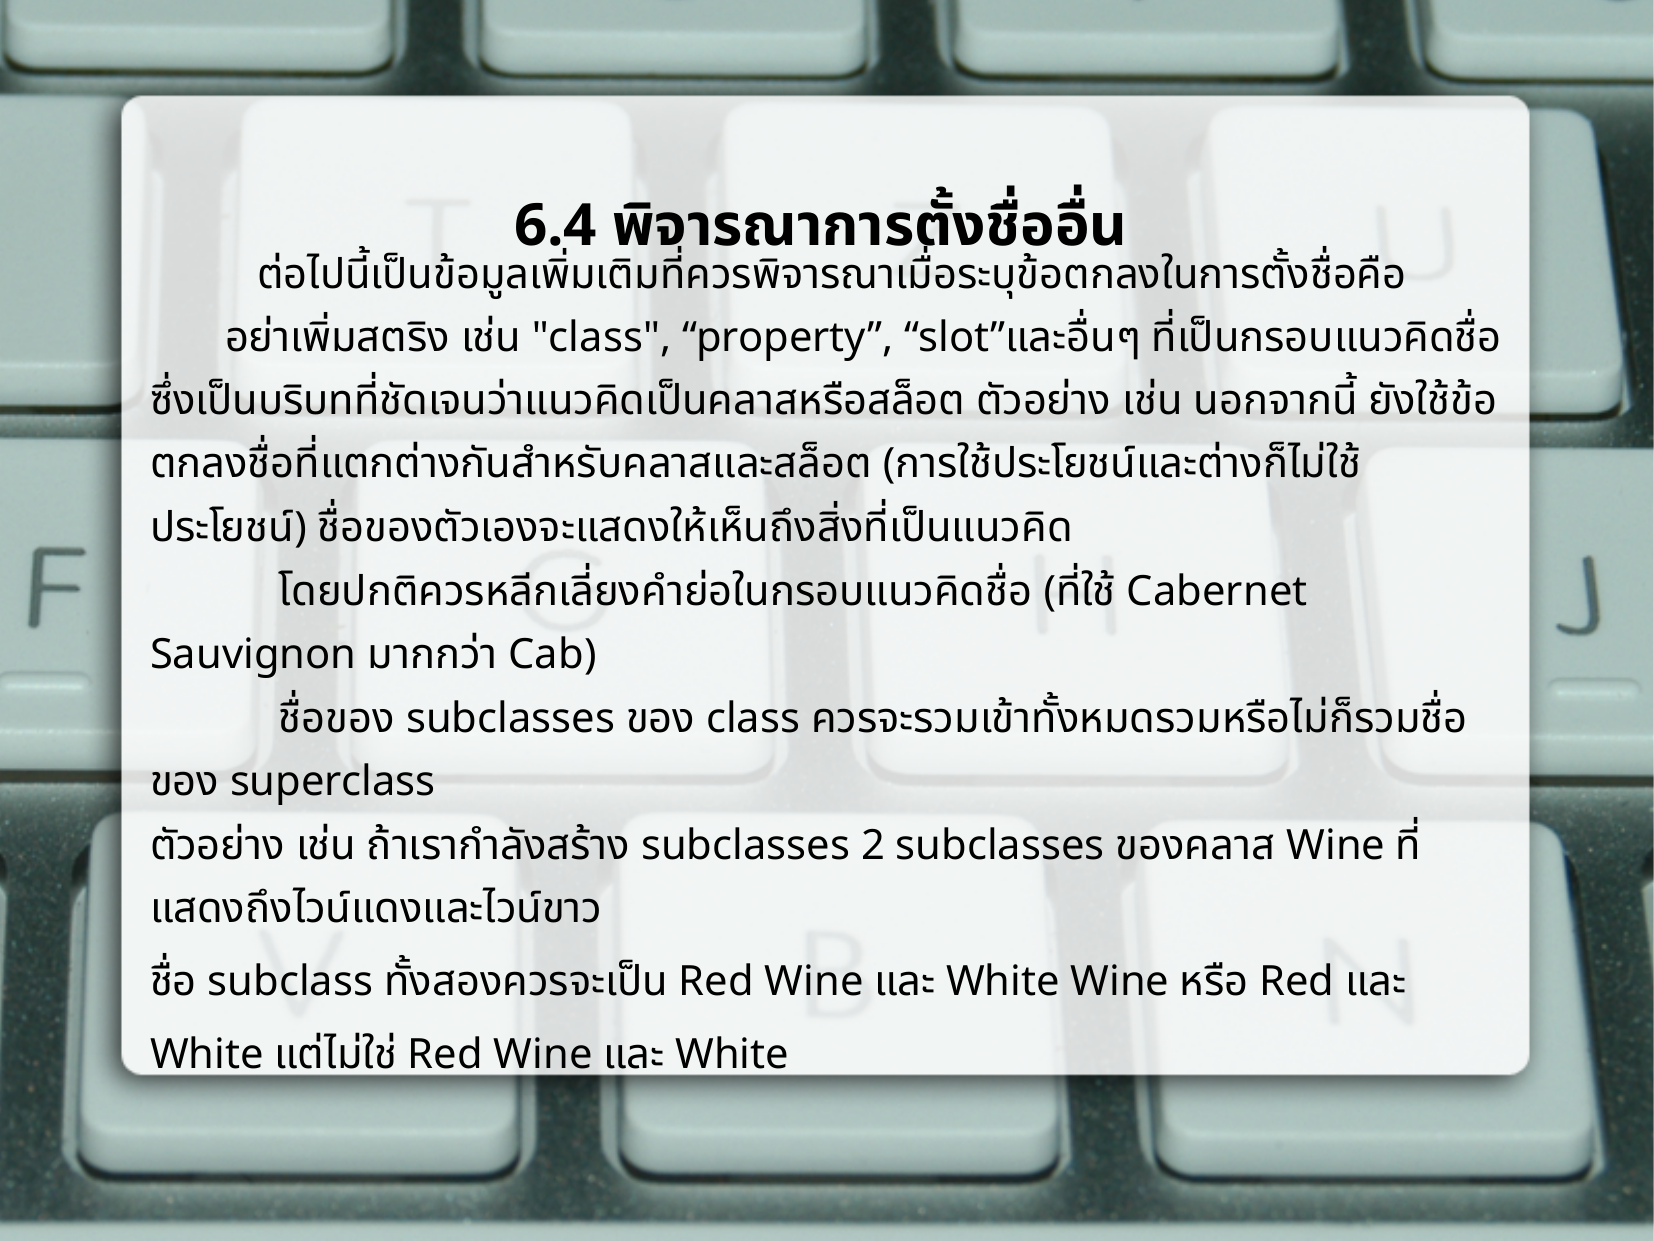

# 6.4 พิจารณาการตั้งชื่ออื่น
 ต่อไปนี้เป็นข้อมูลเพิ่มเติมที่ควรพิจารณาเมื่อระบุข้อตกลงในการตั้งชื่อคือ
อย่าเพิ่มสตริง เช่น "class", “property”, “slot”และอื่นๆ ที่เป็นกรอบแนวคิดชื่อ ซึ่งเป็นบริบทที่ชัดเจนว่าแนวคิดเป็นคลาสหรือสล็อต ตัวอย่าง เช่น นอกจากนี้ ยังใช้ข้อตกลงชื่อที่แตกต่างกันสำหรับคลาสและสล็อต (การใช้ประโยชน์และต่างก็ไม่ใช้ประโยชน์) ชื่อของตัวเองจะแสดงให้เห็นถึงสิ่งที่เป็นแนวคิด
 โดยปกติควรหลีกเลี่ยงคำย่อในกรอบแนวคิดชื่อ (ที่ใช้ Cabernet Sauvignon มากกว่า Cab)
 ชื่อของ subclasses ของ class ควรจะรวมเข้าทั้งหมดรวมหรือไม่ก็รวมชื่อของ superclass
ตัวอย่าง เช่น ถ้าเรากำลังสร้าง subclasses 2 subclasses ของคลาส Wine ที่แสดงถึงไวน์แดงและไวน์ขาว
ชื่อ subclass ทั้งสองควรจะเป็น Red Wine และ White Wine หรือ Red และ White แต่ไม่ใช่ Red Wine และ White